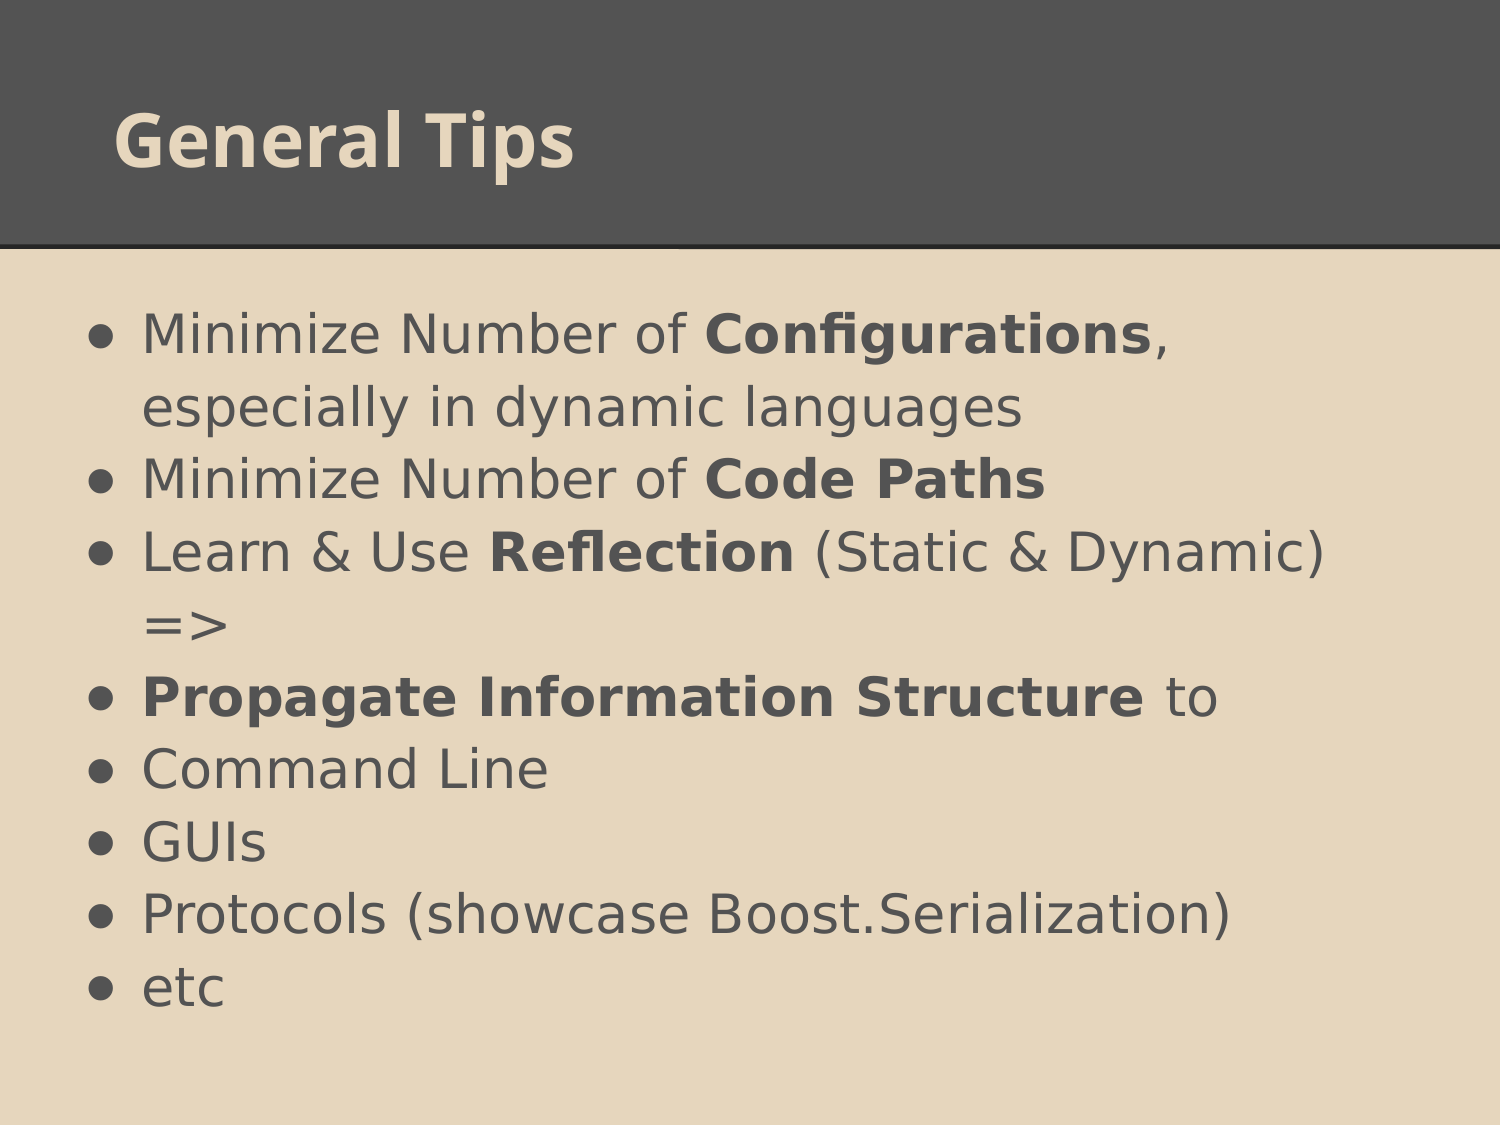

# General Tips
Minimize Number of Configurations, especially in dynamic languages
Minimize Number of Code Paths
Learn & Use Reflection (Static & Dynamic) =>
Propagate Information Structure to
Command Line
GUIs
Protocols (showcase Boost.Serialization)
etc